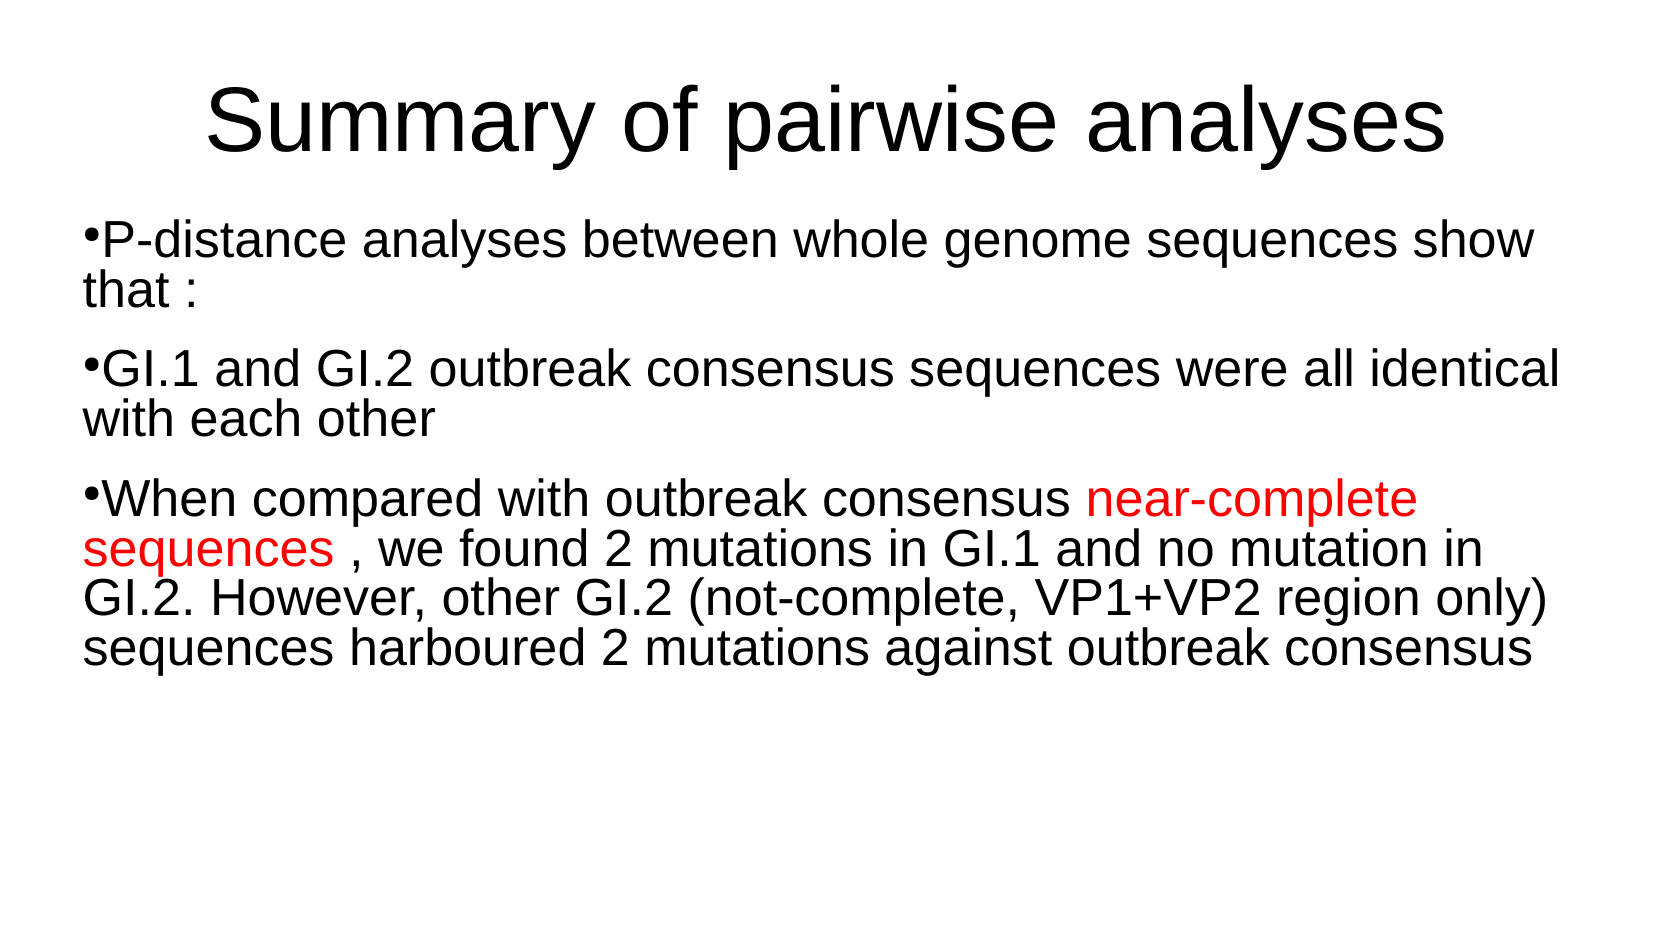

# Summary of pairwise analyses
P-distance analyses between whole genome sequences show that :
GI.1 and GI.2 outbreak consensus sequences were all identical with each other
When compared with outbreak consensus near-complete sequences , we found 2 mutations in GI.1 and no mutation in GI.2. However, other GI.2 (not-complete, VP1+VP2 region only) sequences harboured 2 mutations against outbreak consensus